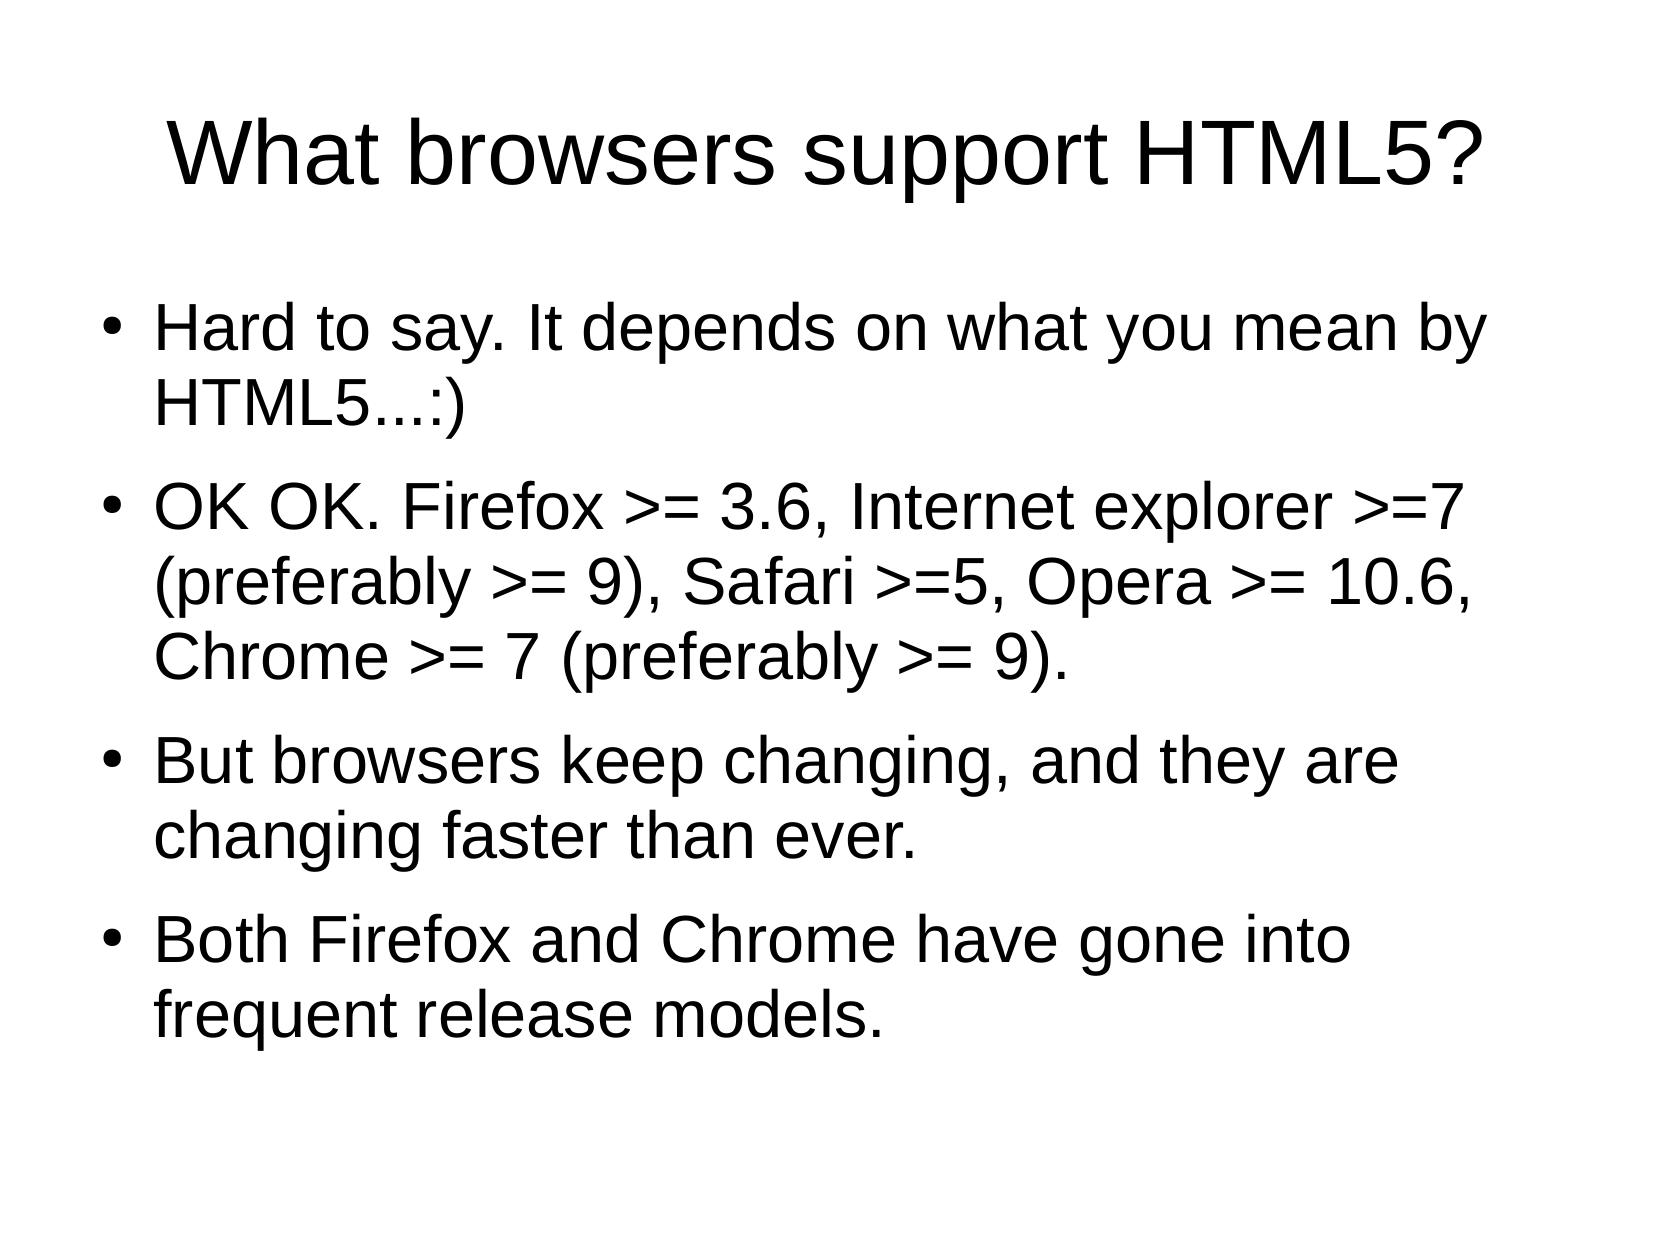

# What browsers support HTML5?
Hard to say. It depends on what you mean by HTML5...:)
OK OK. Firefox >= 3.6, Internet explorer >=7 (preferably >= 9), Safari >=5, Opera >= 10.6, Chrome >= 7 (preferably >= 9).
But browsers keep changing, and they are changing faster than ever.
Both Firefox and Chrome have gone into frequent release models.